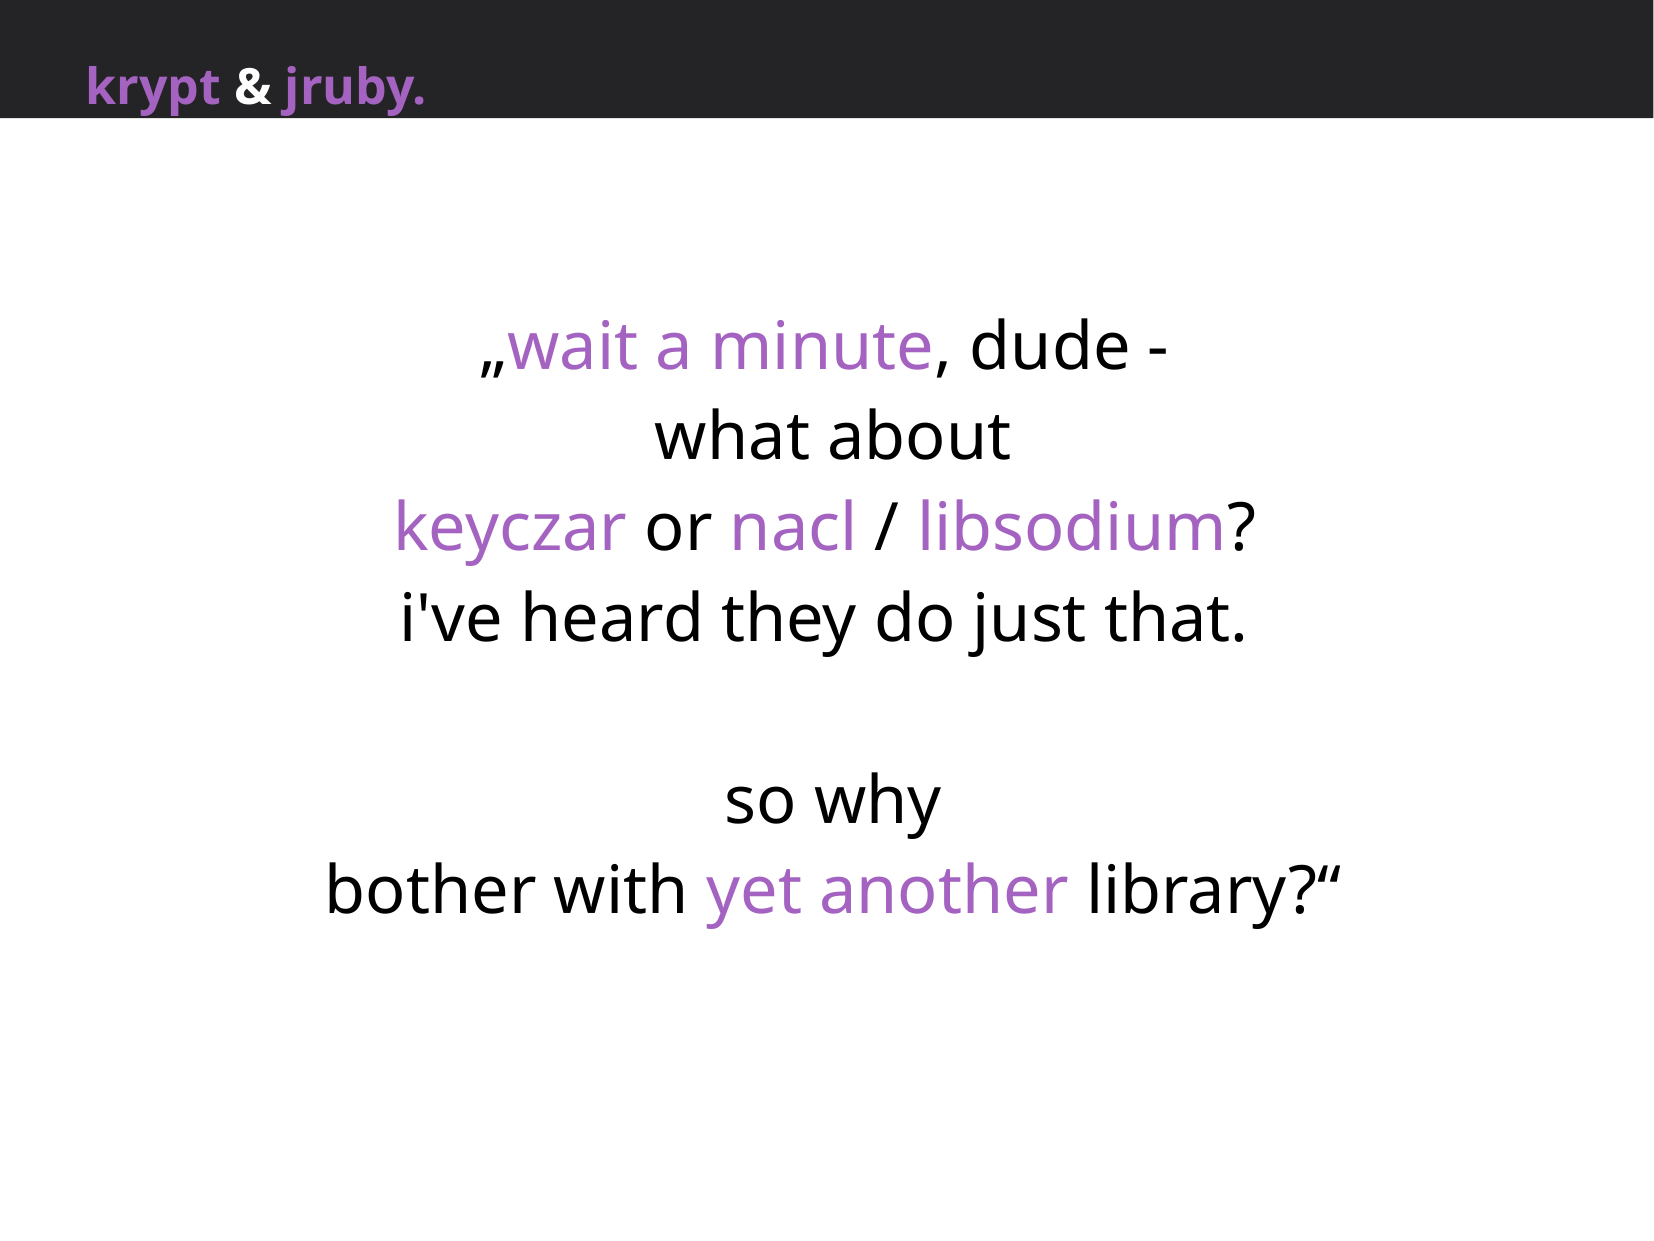

krypt & jruby.
„wait a minute, dude -
what about
keyczar or nacl / libsodium?
i've heard they do just that.
so why
bother with yet another library?“